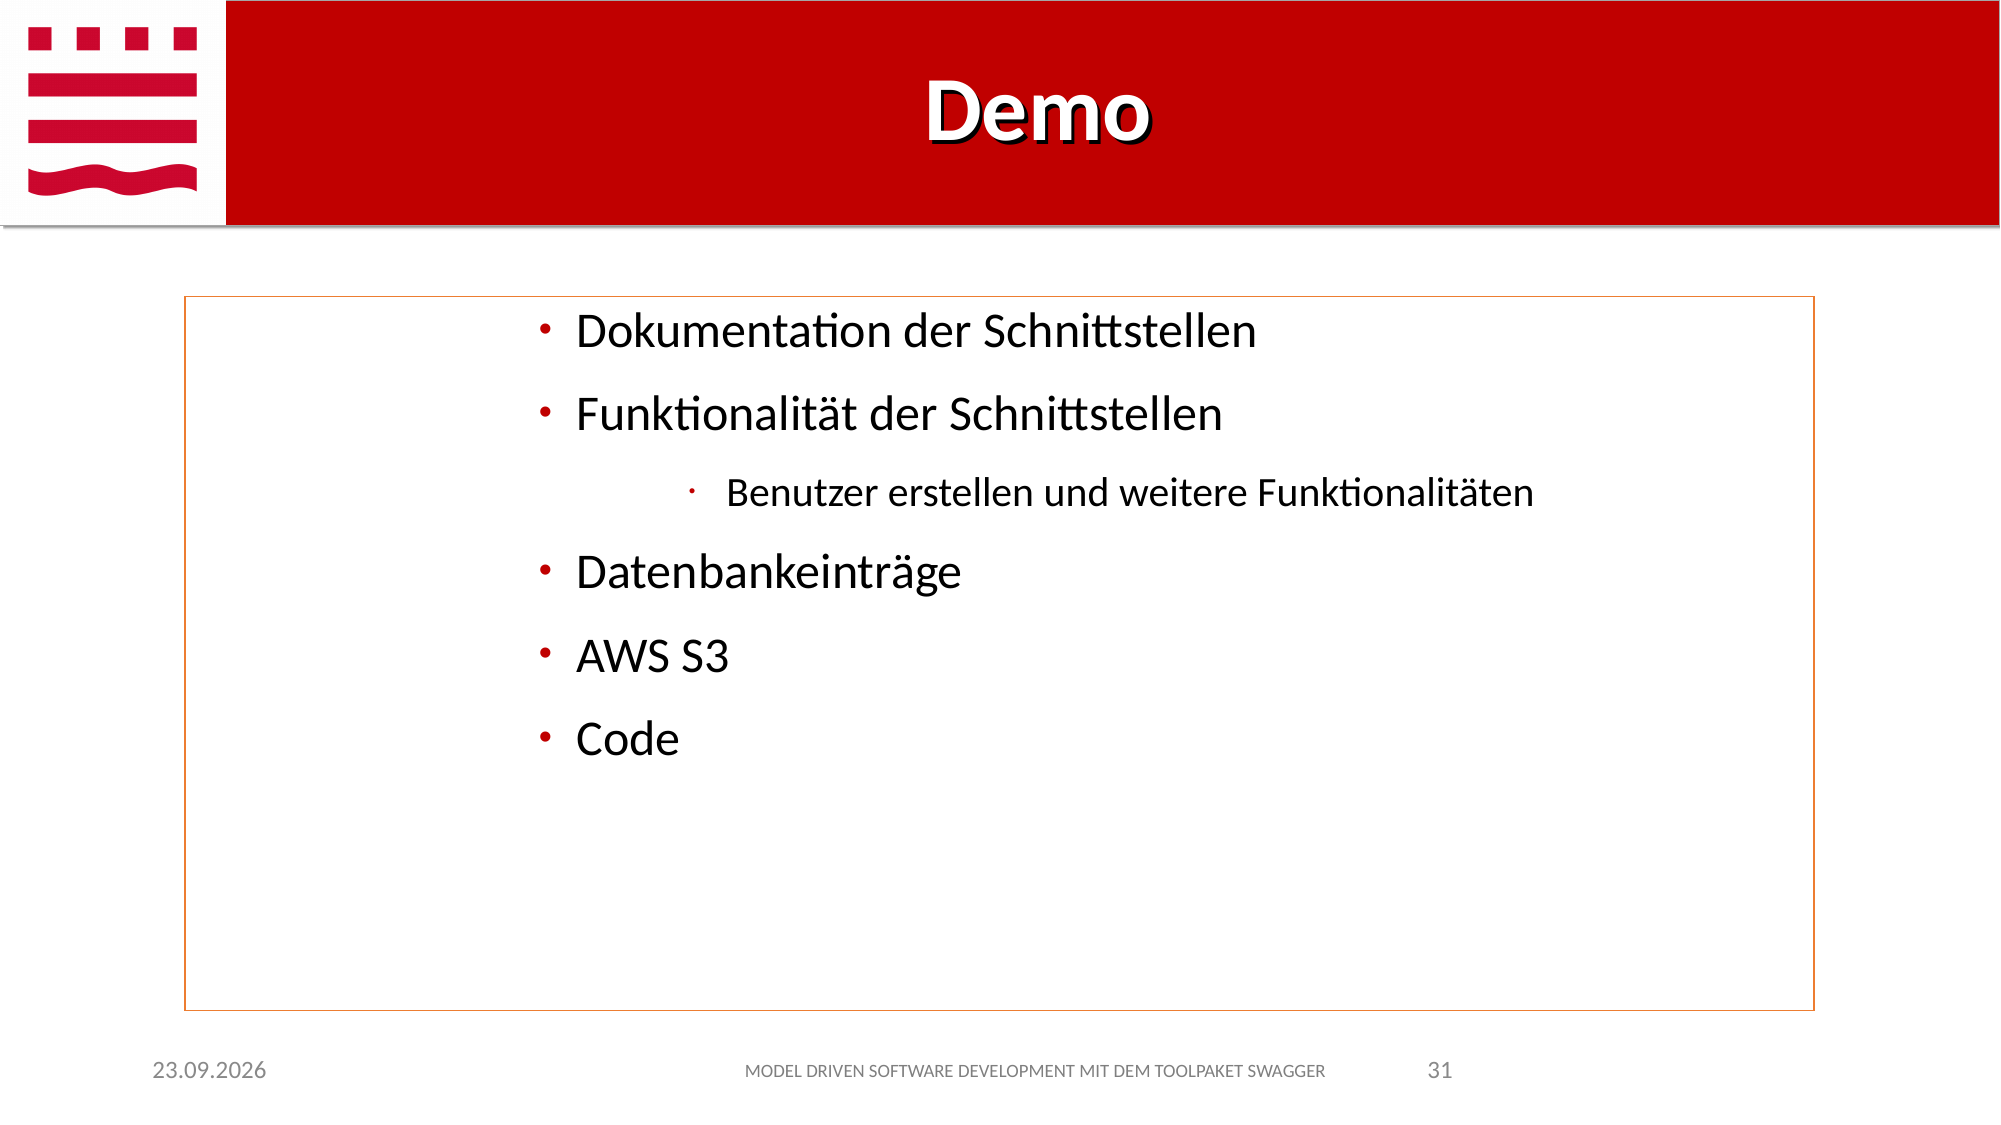

Demo
# Dokumentation der Schnittstellen
Funktionalität der Schnittstellen
Benutzer erstellen und weitere Funktionalitäten
Datenbankeinträge
AWS S3
Code
MODEL DRIVEN SOFTWARE DEVELOPMENT MIT DEM TOOLPAKET SWAGGER
31